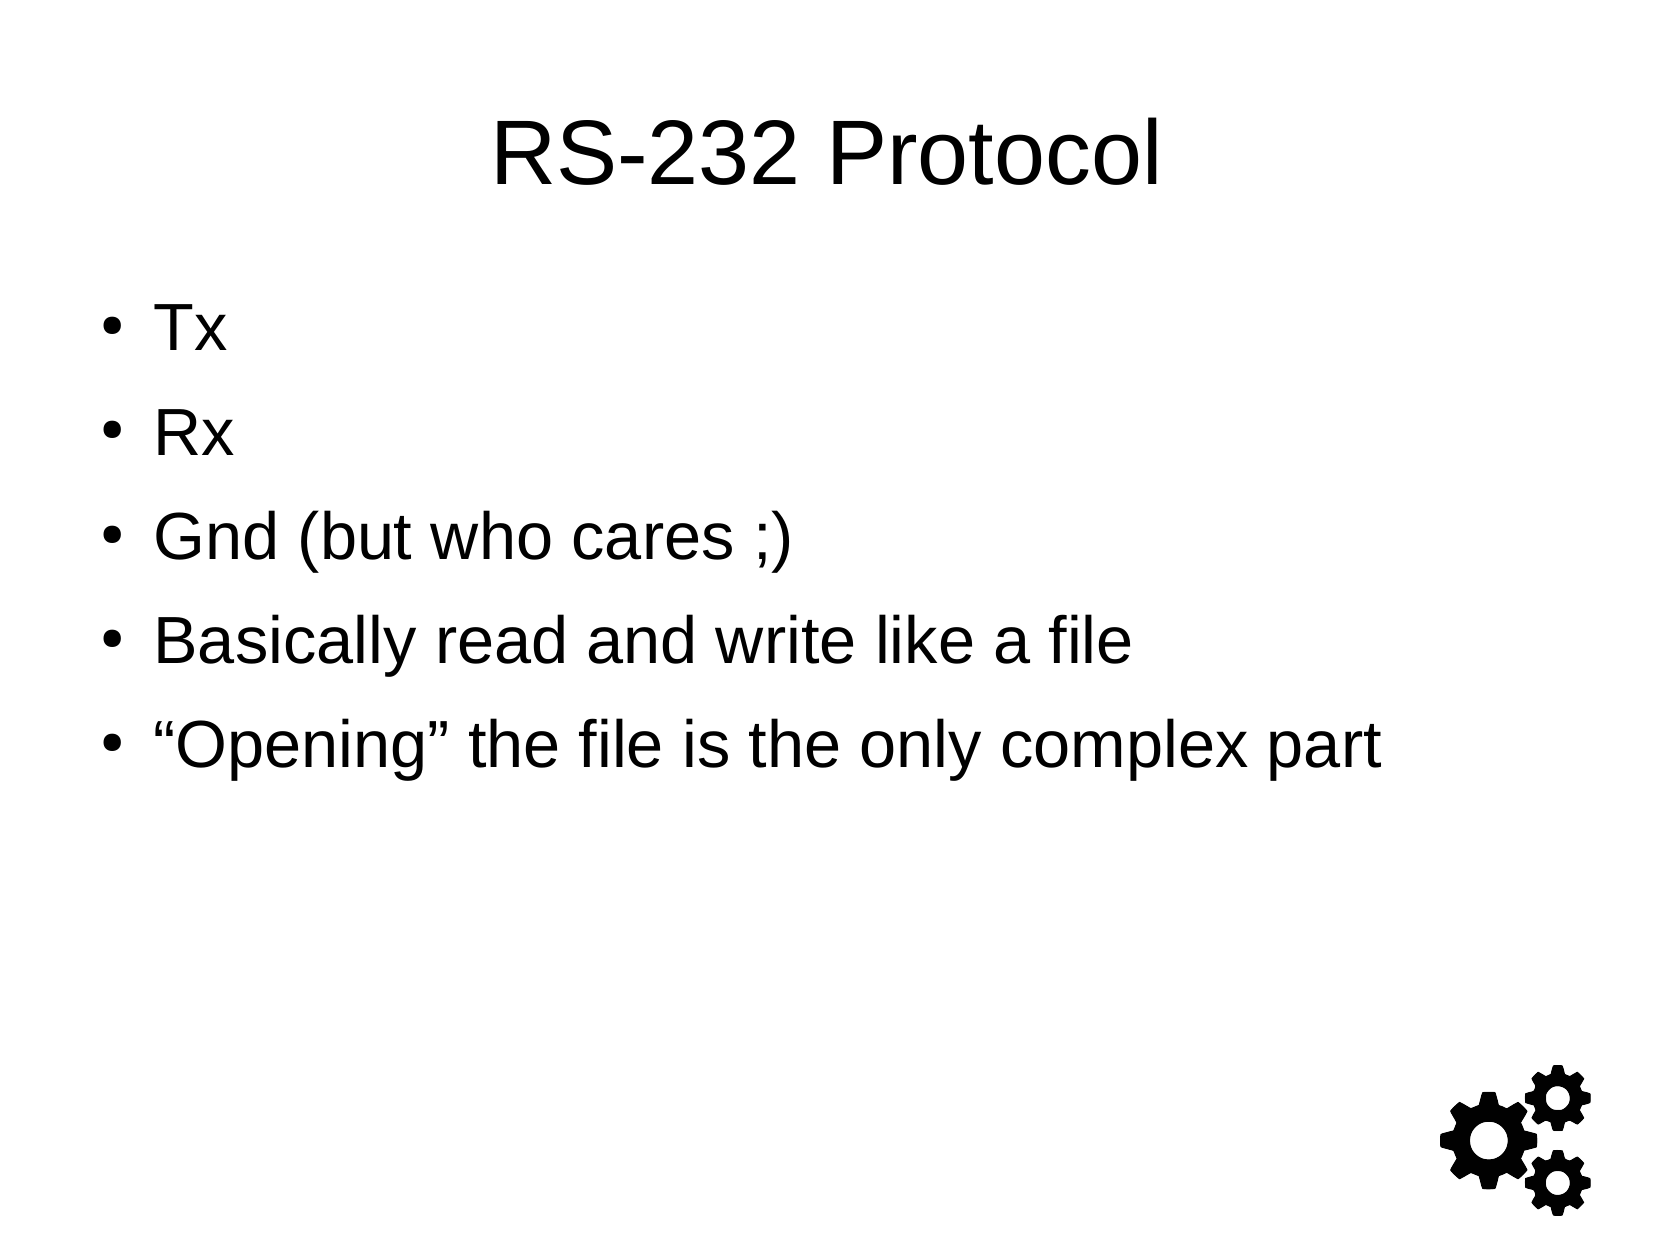

# RS-232 Protocol
Tx
Rx
Gnd (but who cares ;)
Basically read and write like a file
“Opening” the file is the only complex part